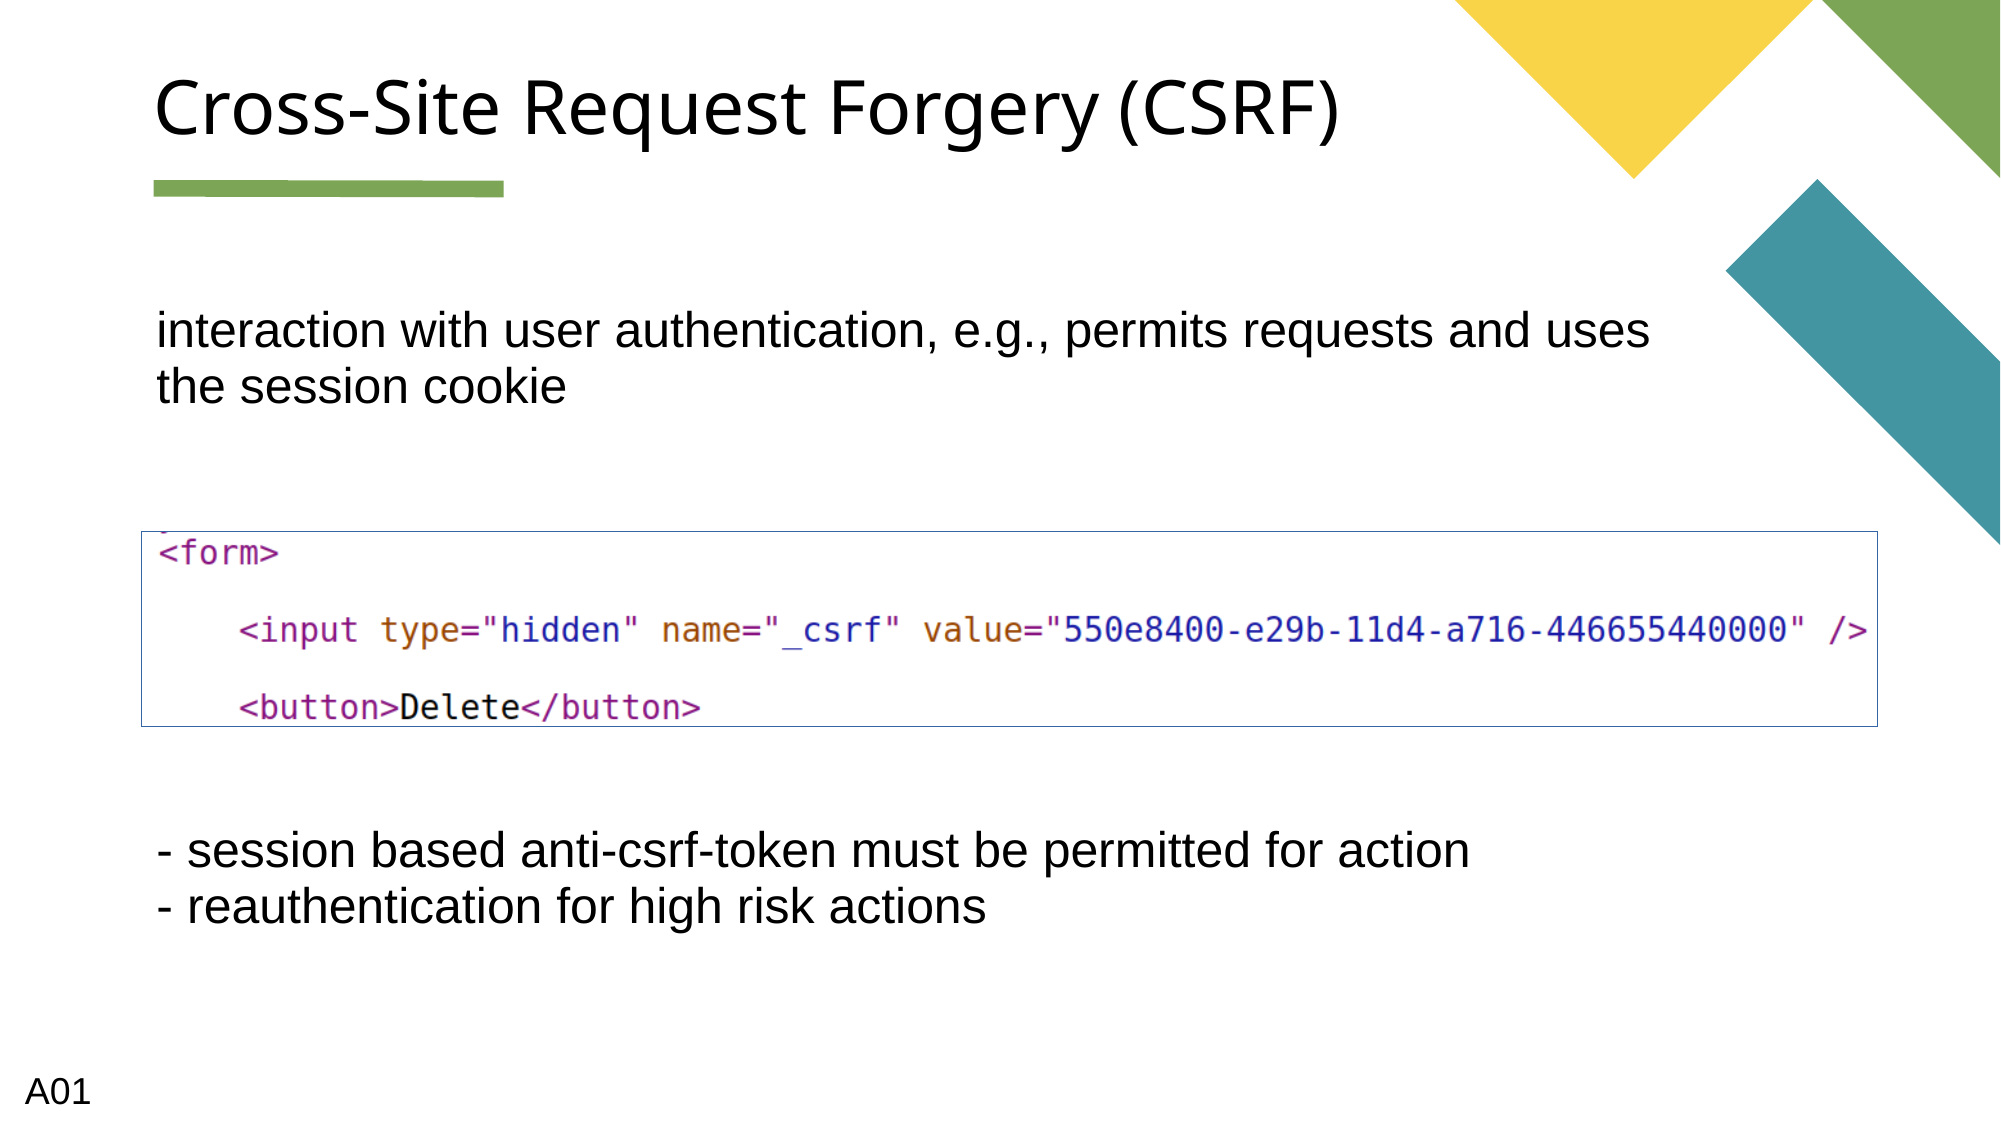

# Cross-Site Request Forgery (CSRF)
interaction with user authentication, e.g., permits requests and uses the session cookie
- session based anti-csrf-token must be permitted for action
- reauthentication for high risk actions
A01